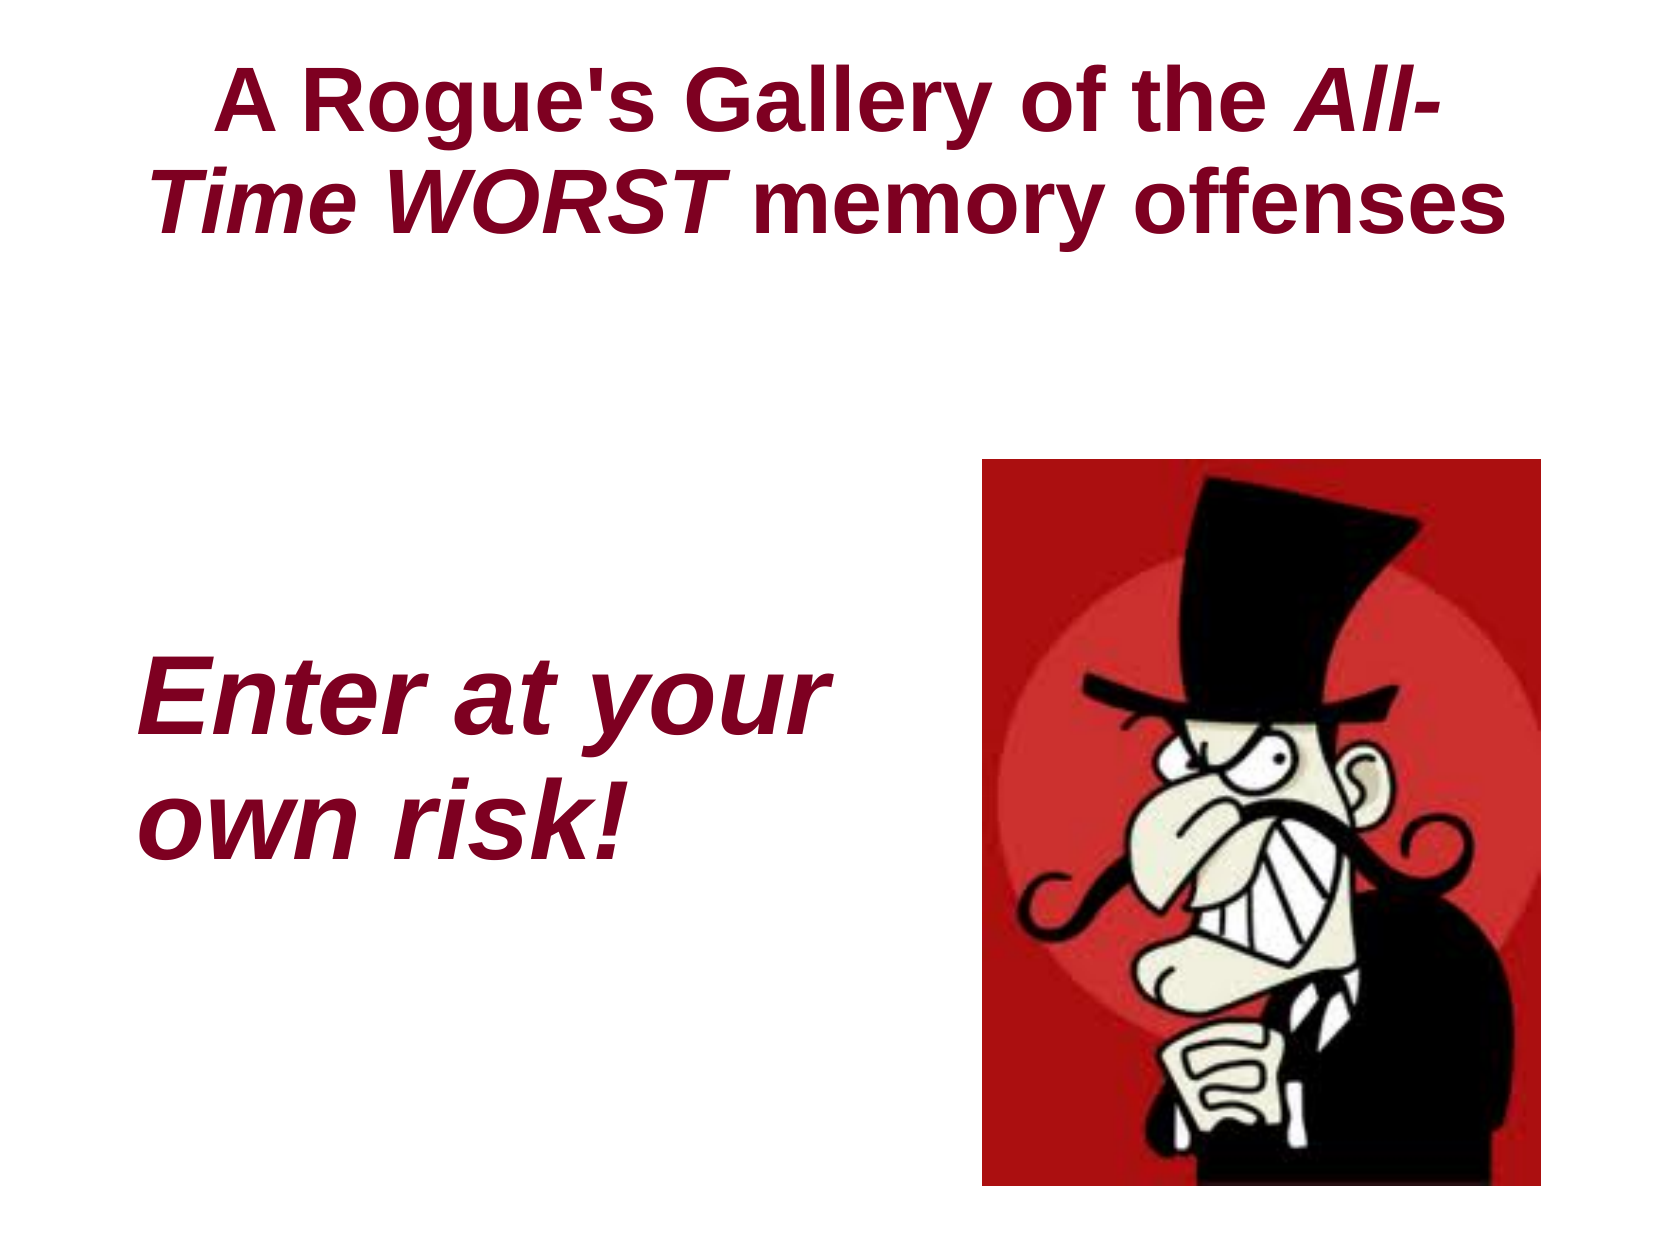

# A Rogue's Gallery of the All-Time WORST memory offenses
Enter at your own risk!